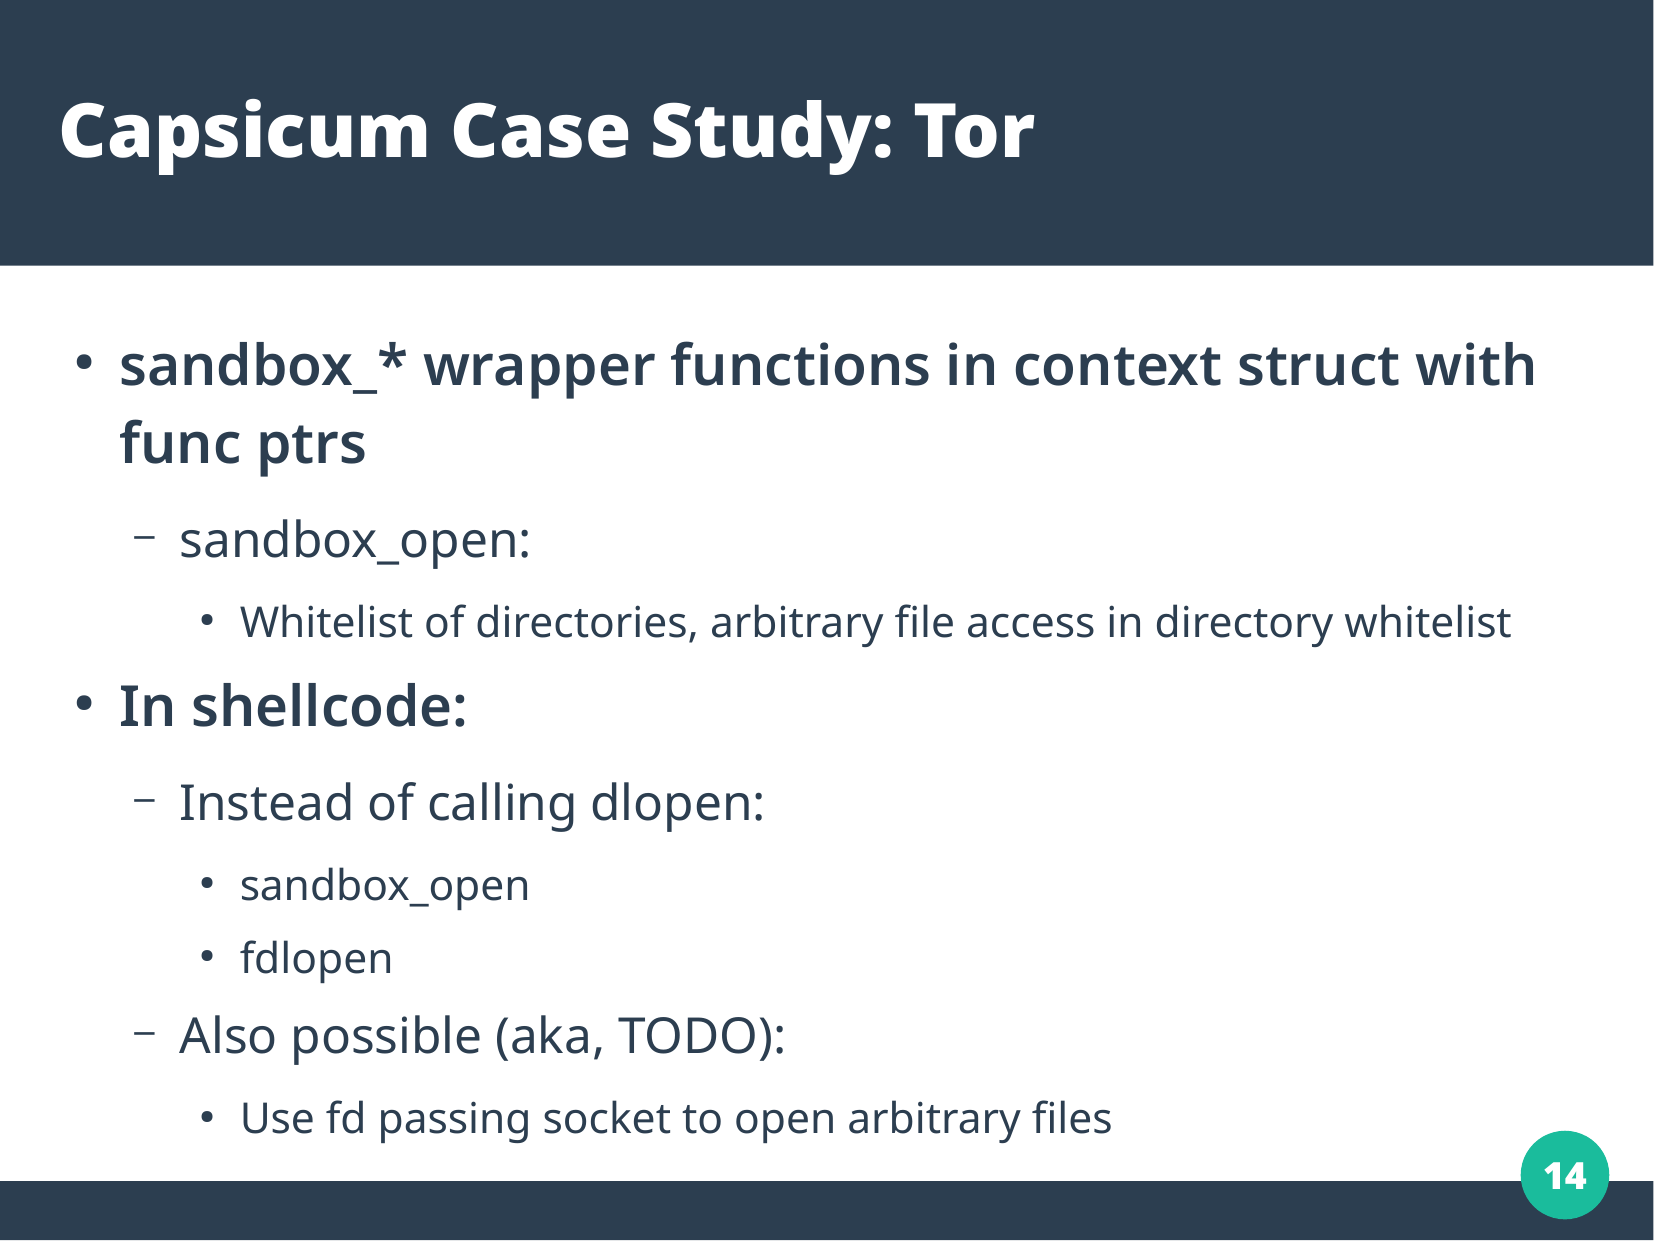

# Capsicum Case Study: Tor
sandbox_* wrapper functions in context struct with func ptrs
sandbox_open:
Whitelist of directories, arbitrary file access in directory whitelist
In shellcode:
Instead of calling dlopen:
sandbox_open
fdlopen
Also possible (aka, TODO):
Use fd passing socket to open arbitrary files
14